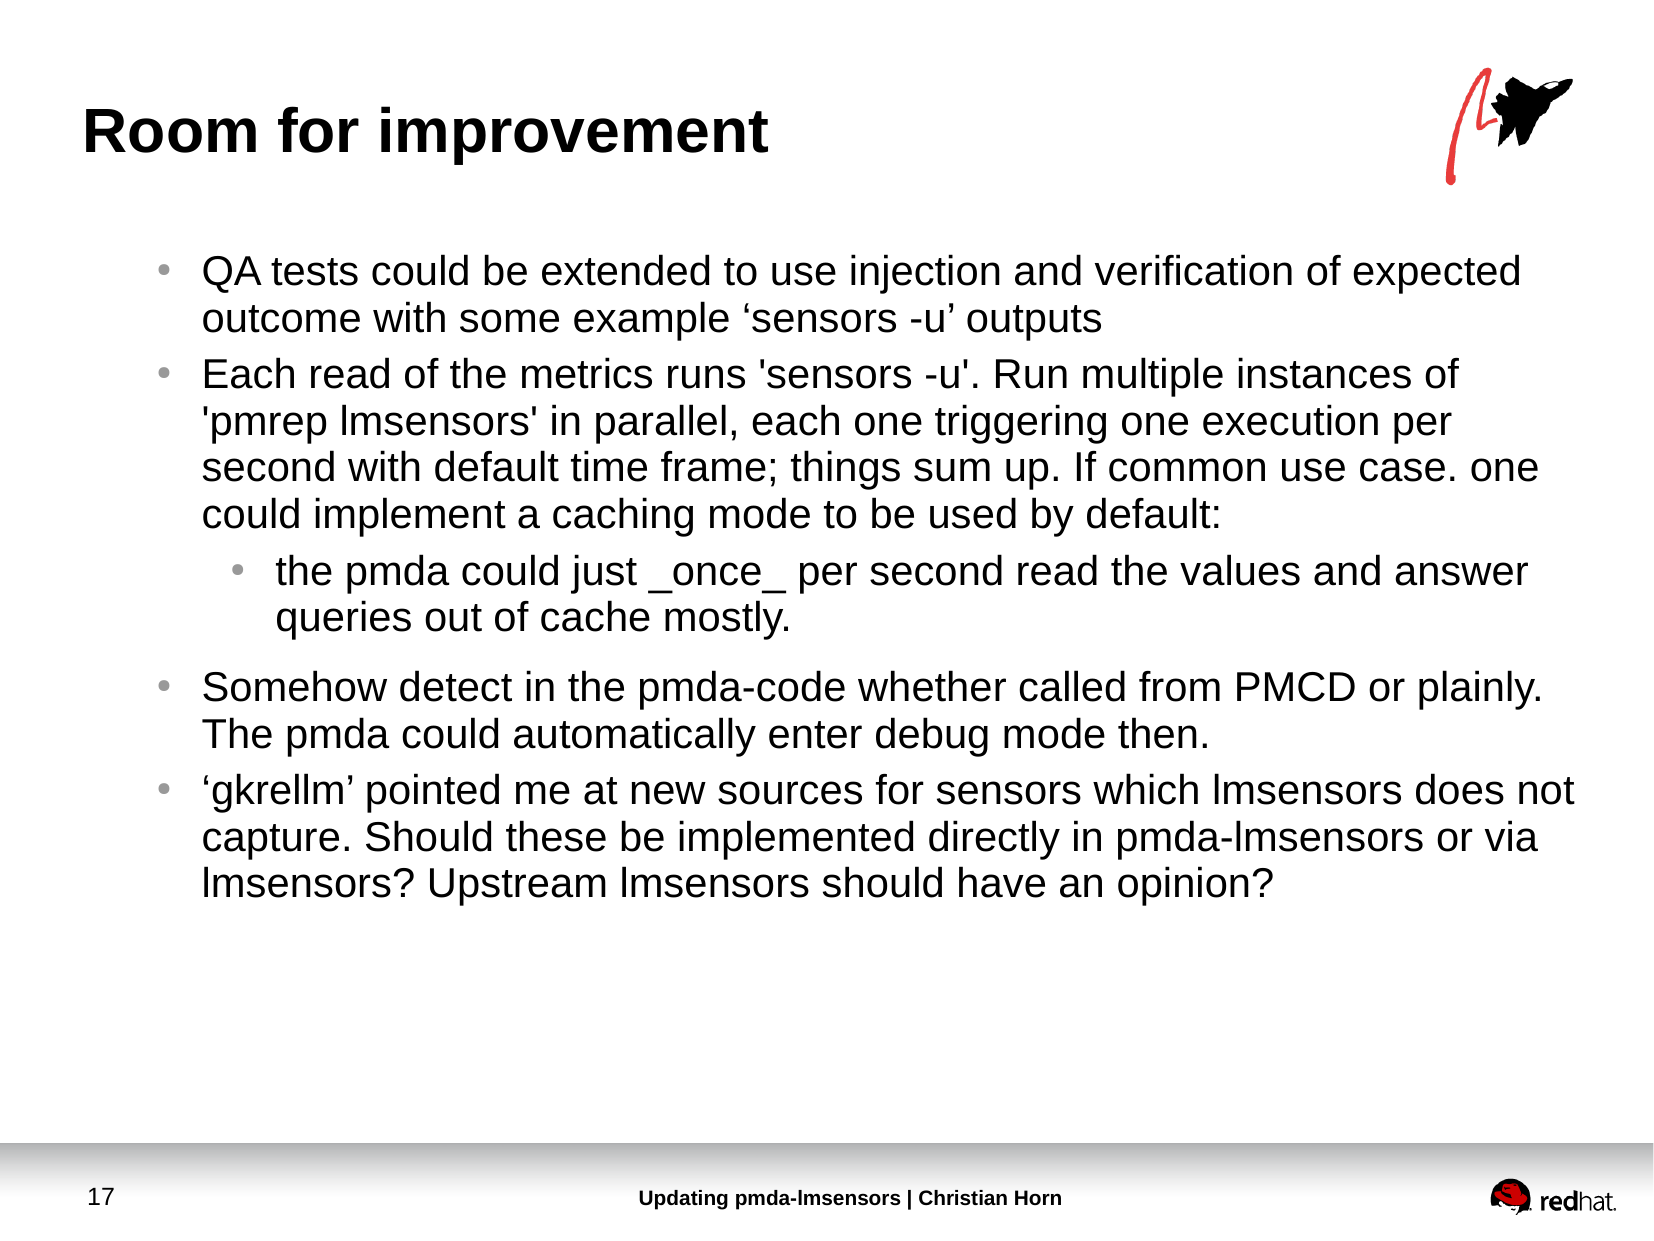

# Room for improvement
QA tests could be extended to use injection and verification of expected outcome with some example ‘sensors -u’ outputs
Each read of the metrics runs 'sensors -u'. Run multiple instances of 'pmrep lmsensors' in parallel, each one triggering one execution per second with default time frame; things sum up. If common use case. one could implement a caching mode to be used by default:
the pmda could just _once_ per second read the values and answer queries out of cache mostly.
Somehow detect in the pmda-code whether called from PMCD or plainly. The pmda could automatically enter debug mode then.
‘gkrellm’ pointed me at new sources for sensors which lmsensors does not capture. Should these be implemented directly in pmda-lmsensors or via lmsensors? Upstream lmsensors should have an opinion?